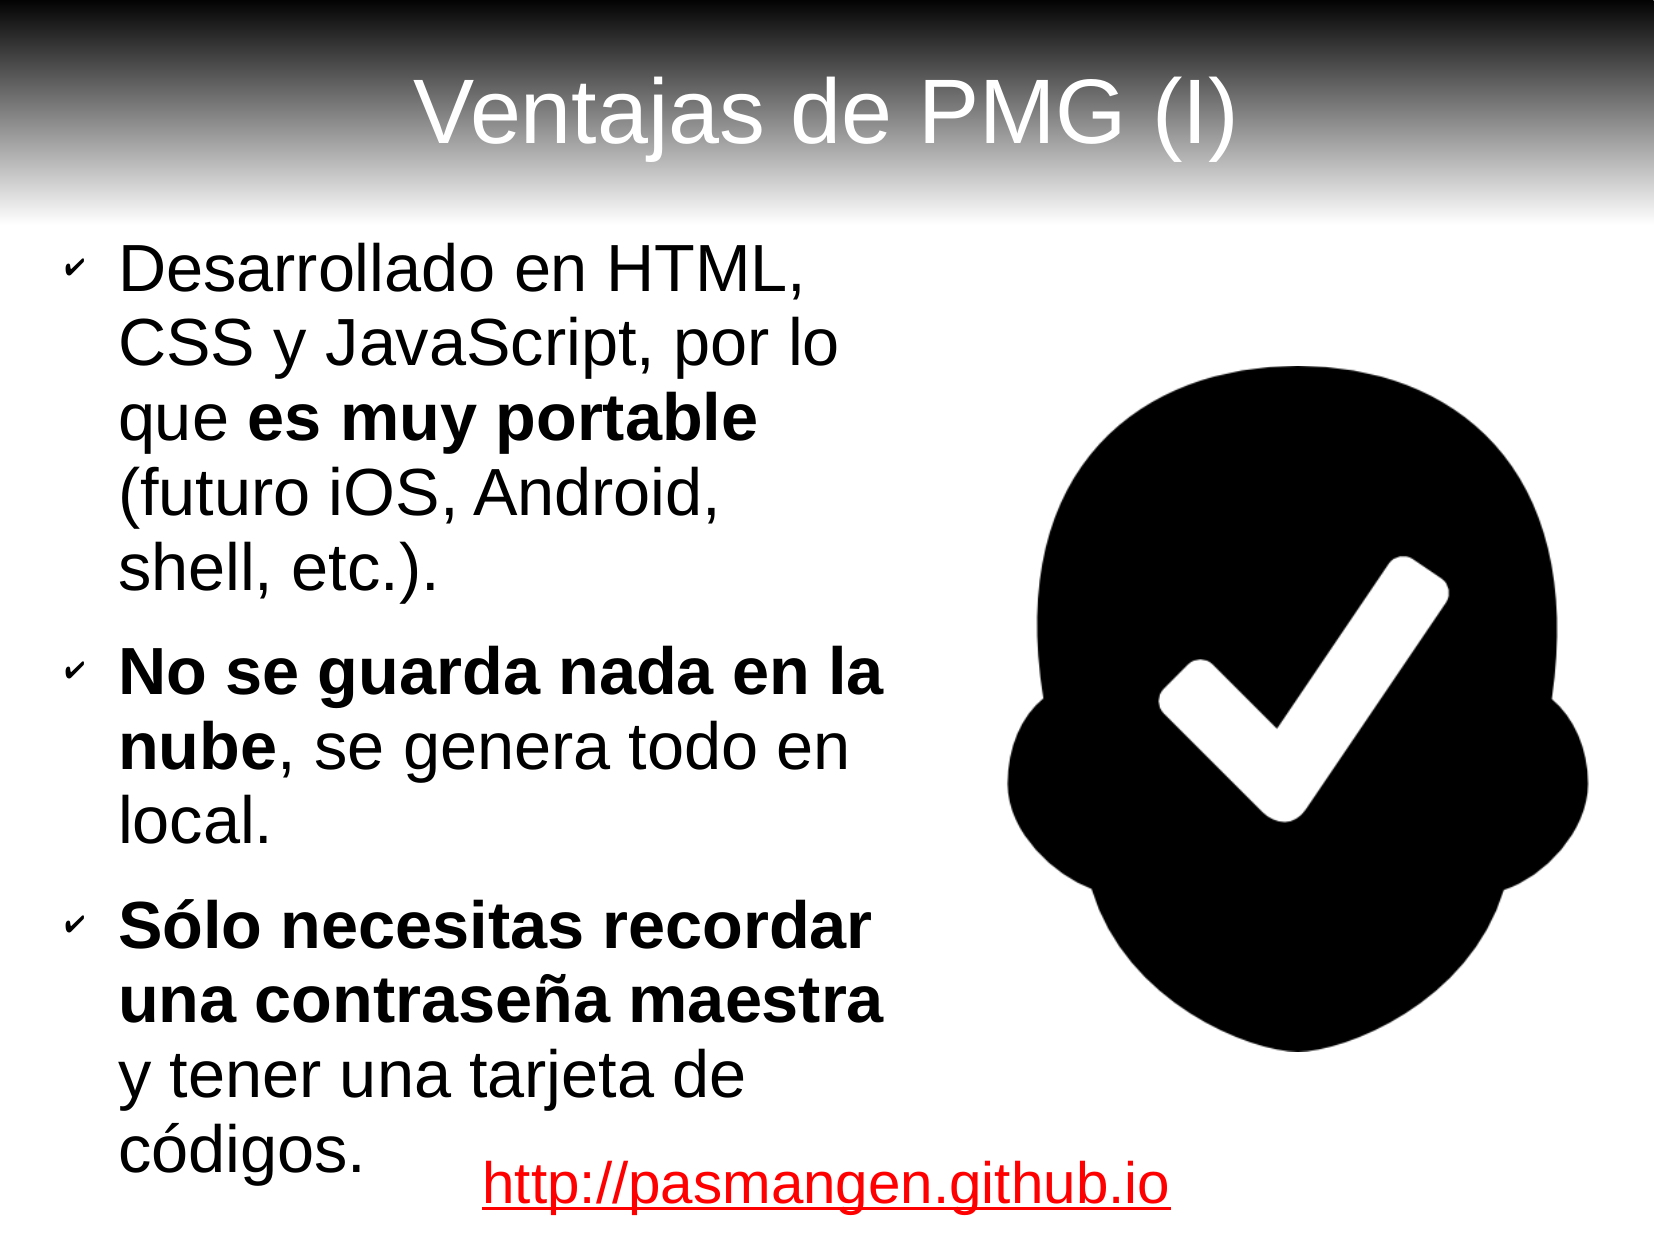

# Ventajas de PMG (I)
Desarrollado en HTML, CSS y JavaScript, por lo que es muy portable (futuro iOS, Android, shell, etc.).
No se guarda nada en la nube, se genera todo en local.
Sólo necesitas recordar una contraseña maestra y tener una tarjeta de códigos.
http://pasmangen.github.io